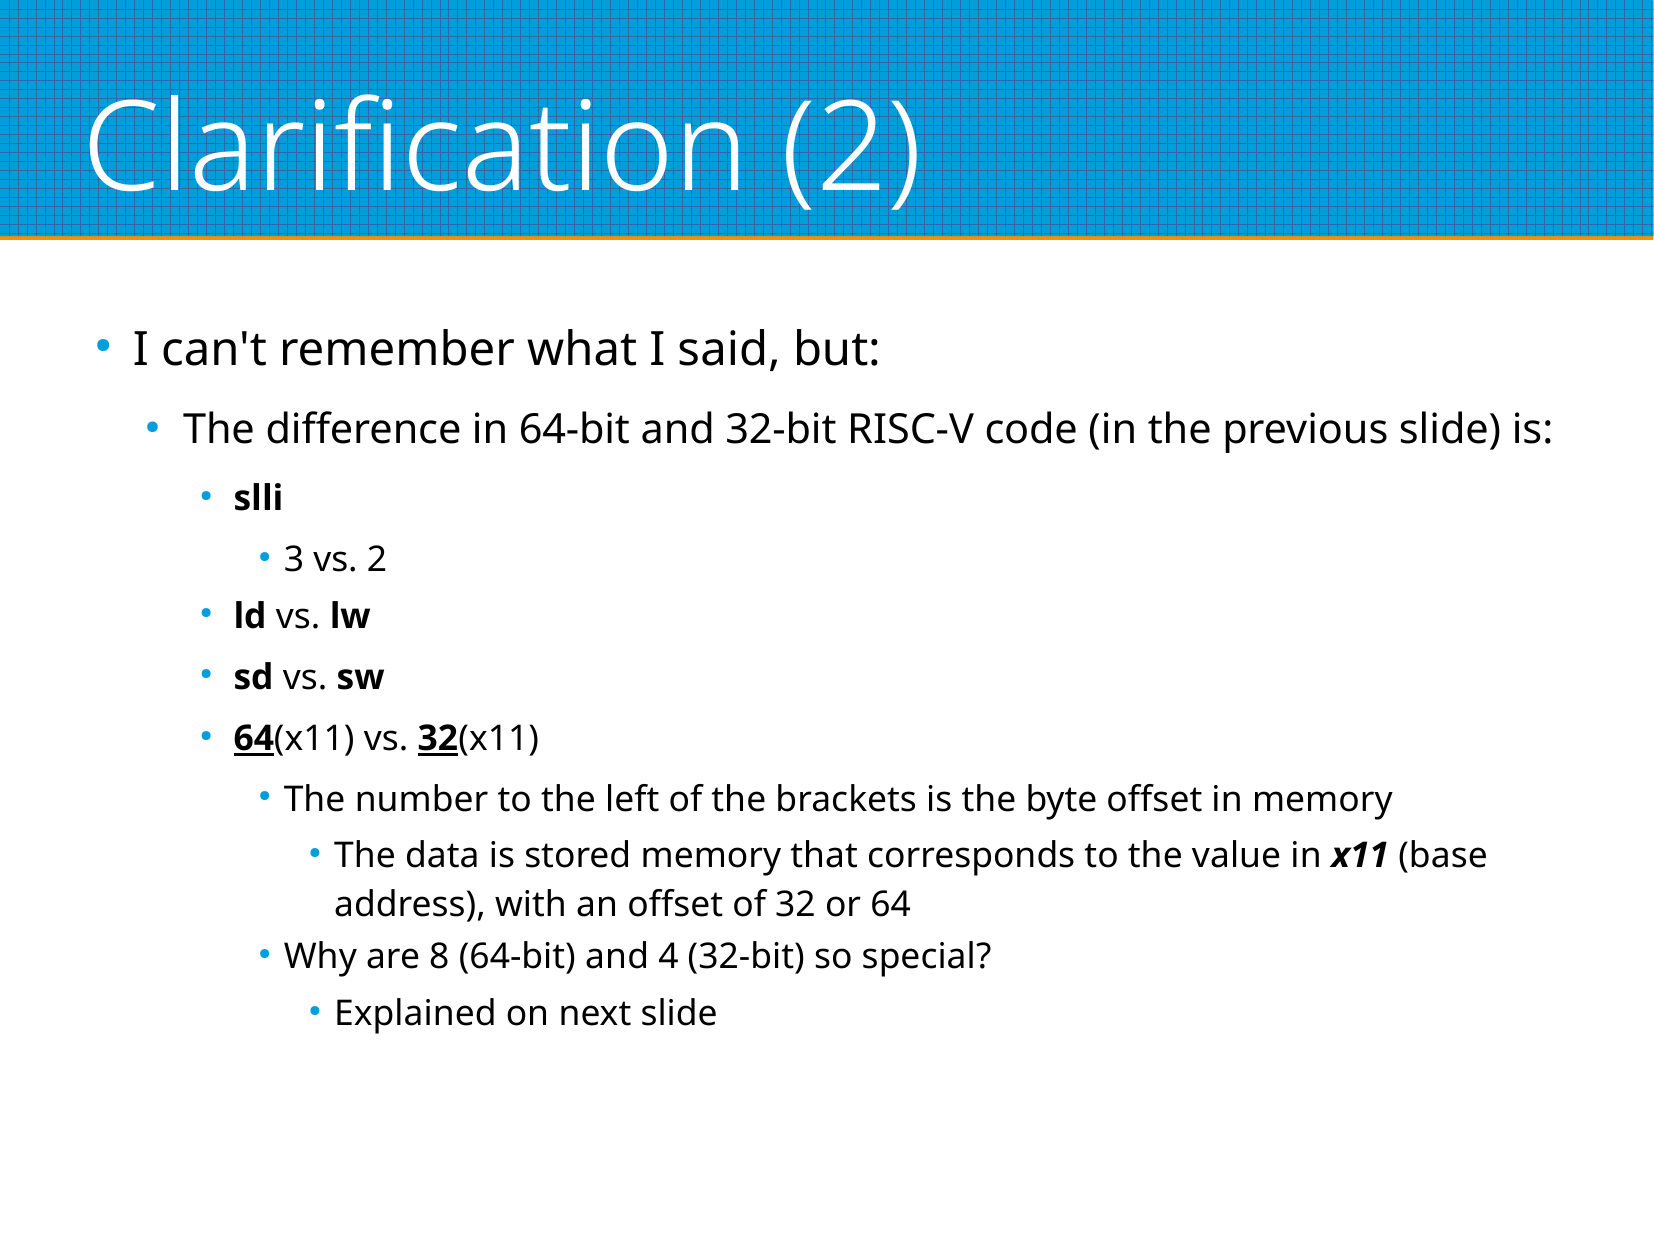

# Clarification (2)
I can't remember what I said, but:
The difference in 64-bit and 32-bit RISC-V code (in the previous slide) is:
slli
3 vs. 2
ld vs. lw
sd vs. sw
64(x11) vs. 32(x11)
The number to the left of the brackets is the byte offset in memory
The data is stored memory that corresponds to the value in x11 (base address), with an offset of 32 or 64
Why are 8 (64-bit) and 4 (32-bit) so special?
Explained on next slide